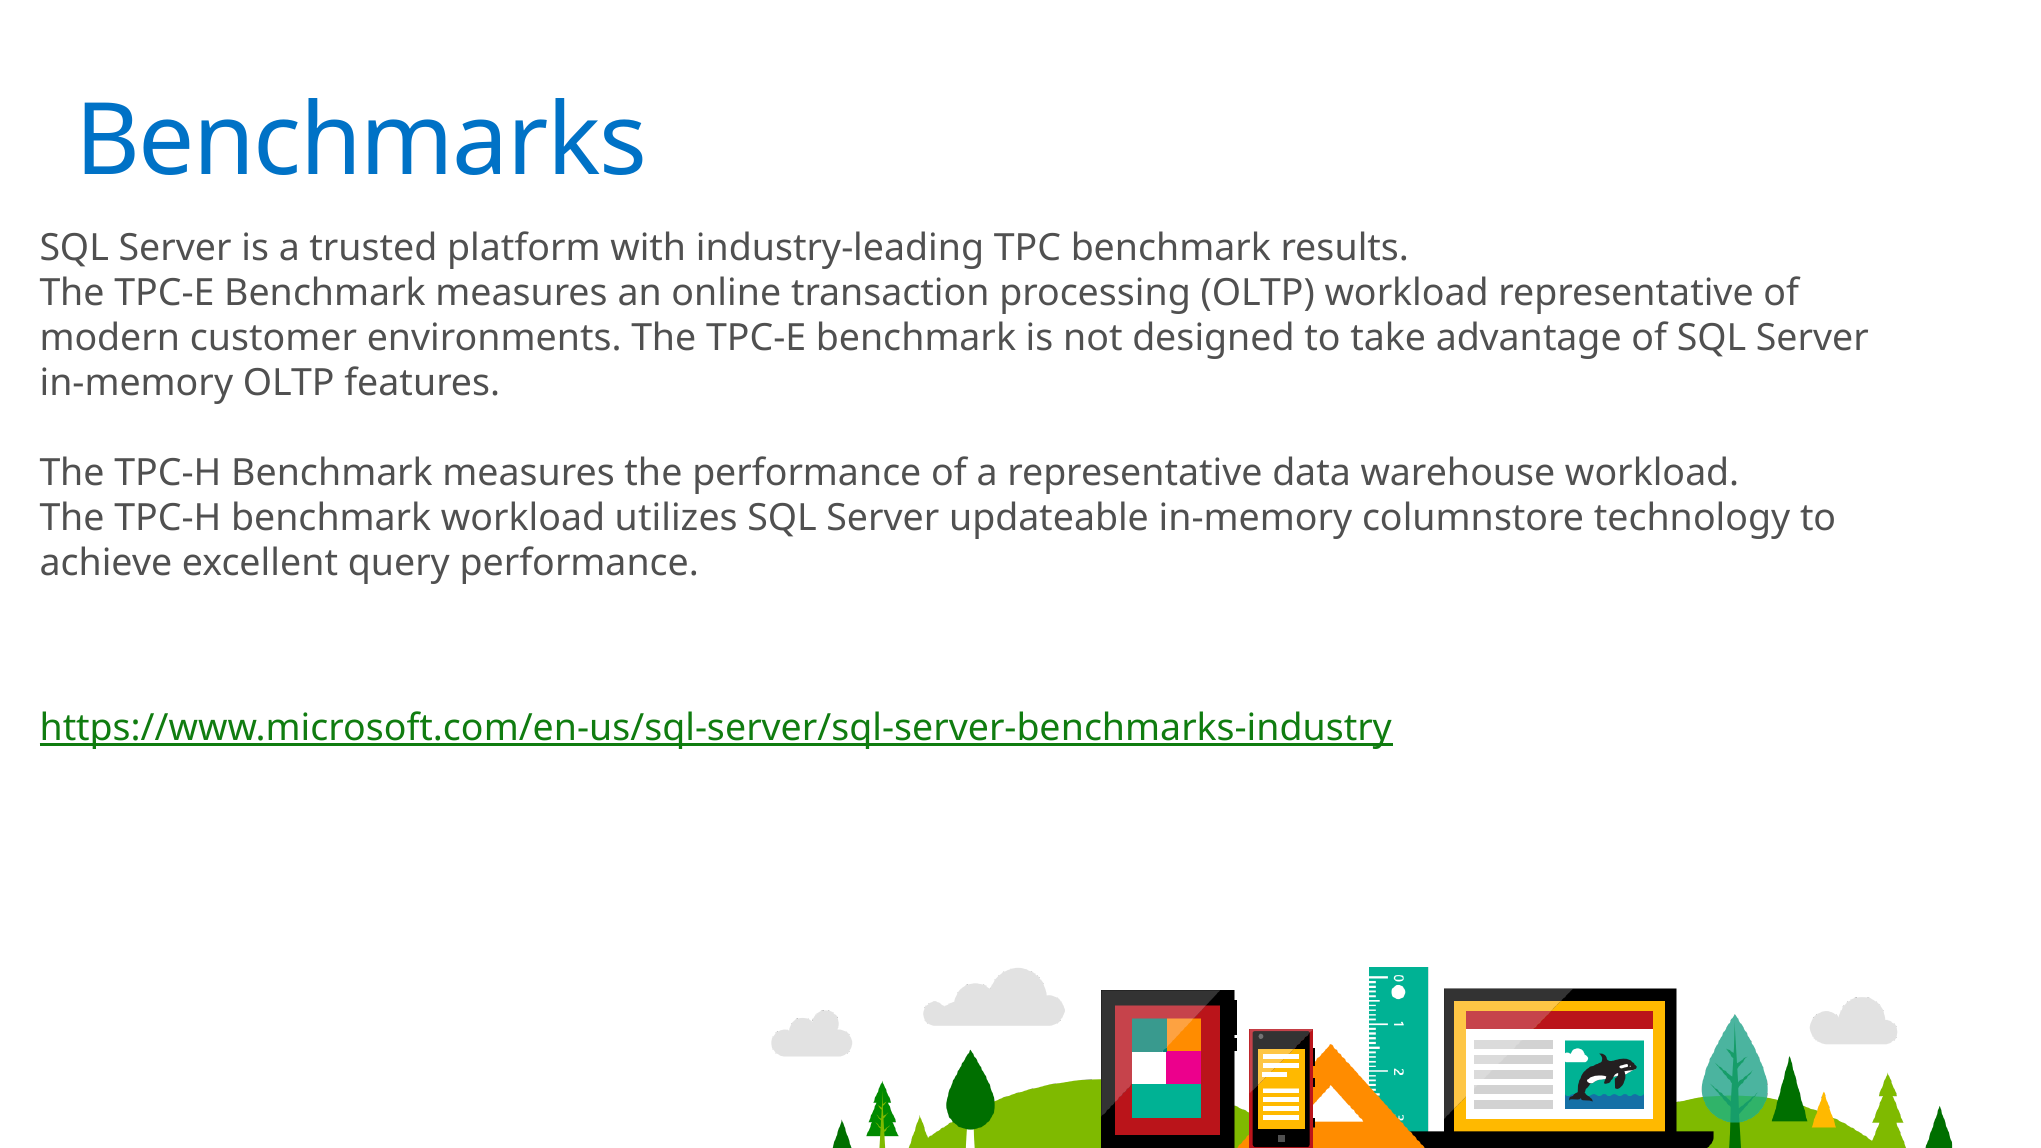

# Benchmarks
SQL Server is a trusted platform with industry-leading TPC benchmark results.
The TPC-E Benchmark measures an online transaction processing (OLTP) workload representative of
modern customer environments. The TPC-E benchmark is not designed to take advantage of SQL Server
in-memory OLTP features.
The TPC-H Benchmark measures the performance of a representative data warehouse workload.
The TPC-H benchmark workload utilizes SQL Server updateable in-memory columnstore technology to
achieve excellent query performance.
https://www.microsoft.com/en-us/sql-server/sql-server-benchmarks-industry